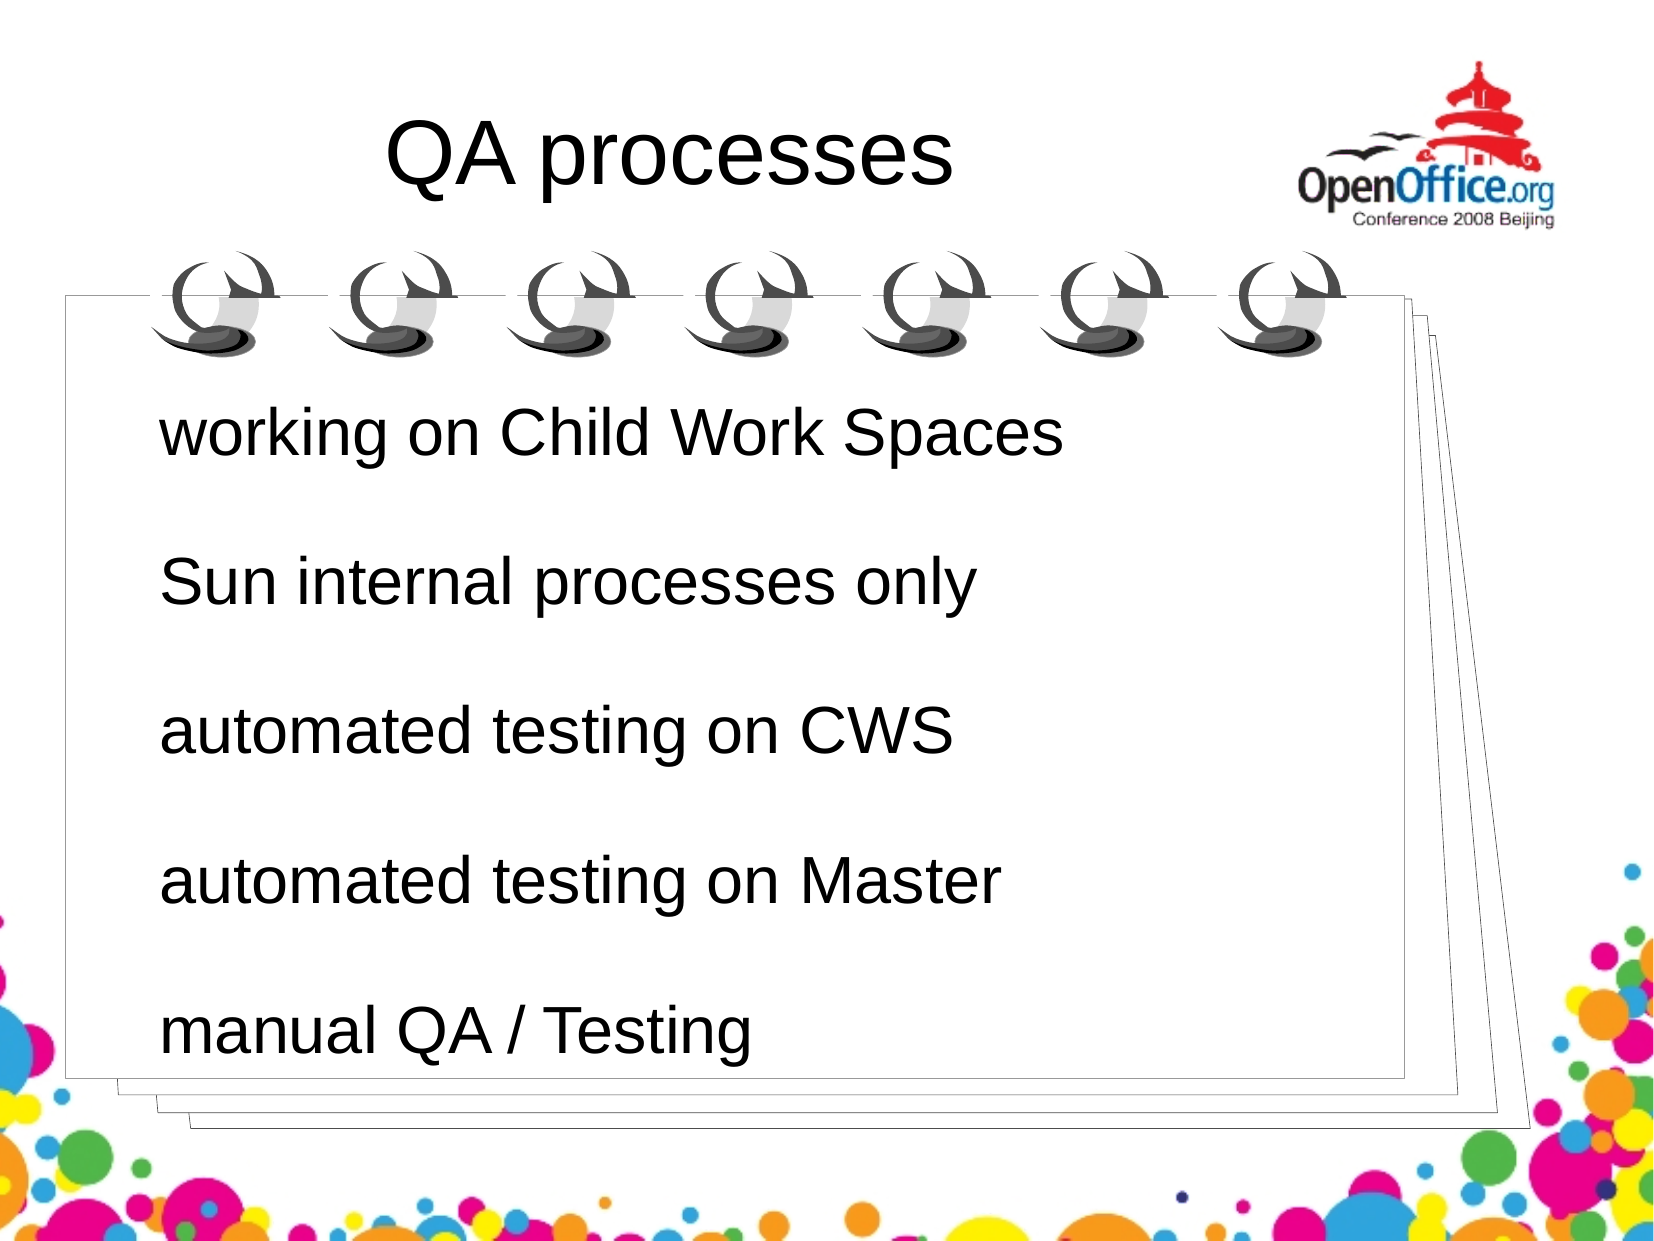

# QA processes
working on Child Work Spaces
Sun internal processes only
automated testing on CWS
automated testing on Master
manual QA / Testing